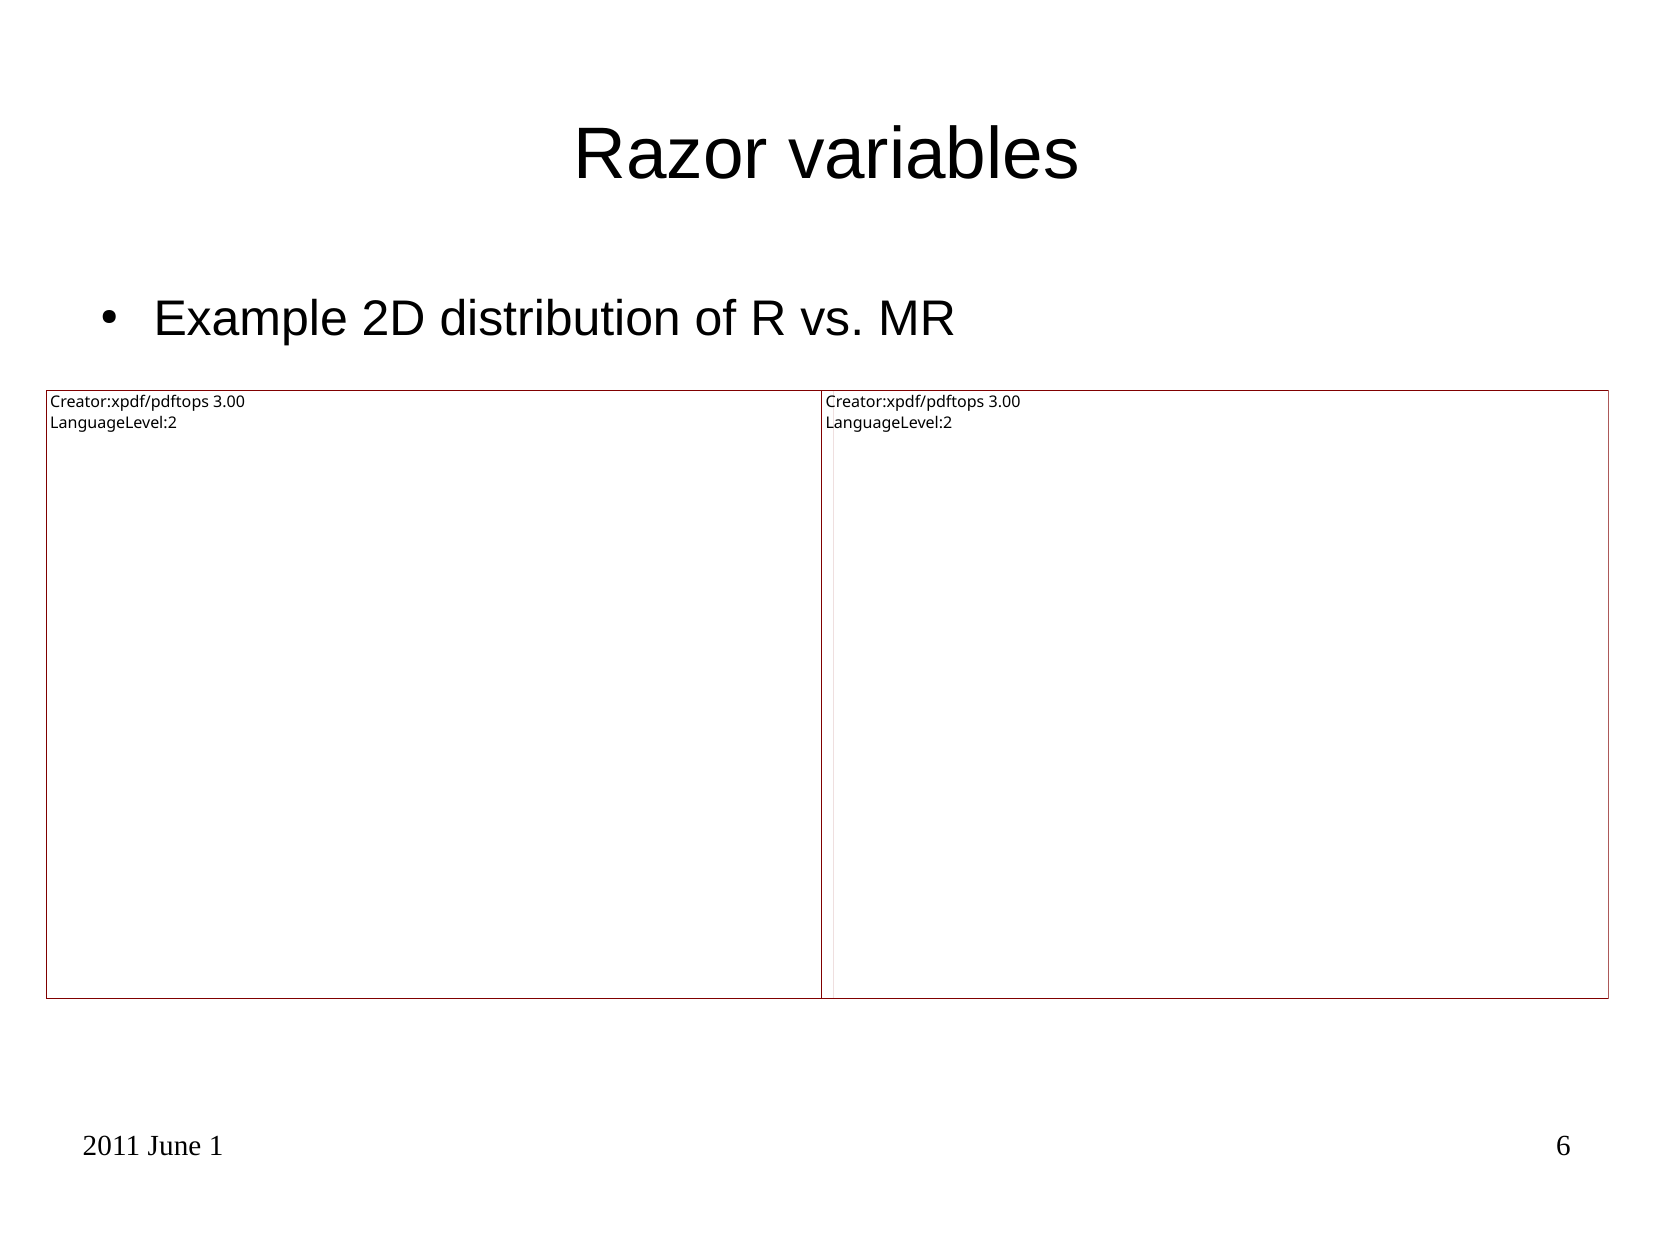

# Razor variables
Example 2D distribution of R vs. MR
2011 June 1
6